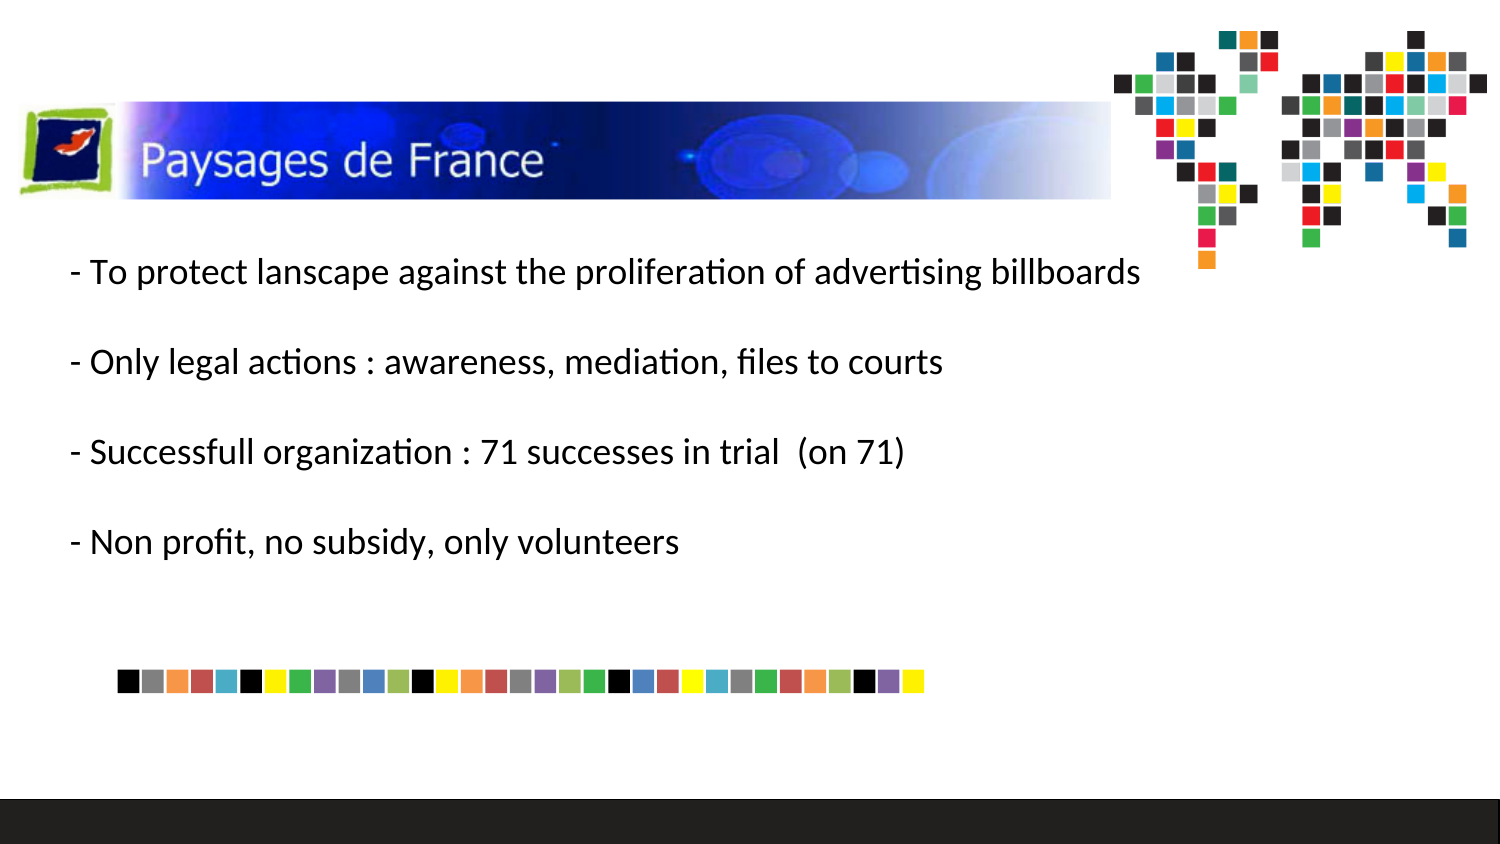

- To protect lanscape against the proliferation of advertising billboards
- Only legal actions : awareness, mediation, files to courts
- Successfull organization : 71 successes in trial (on 71)
- Non profit, no subsidy, only volunteers